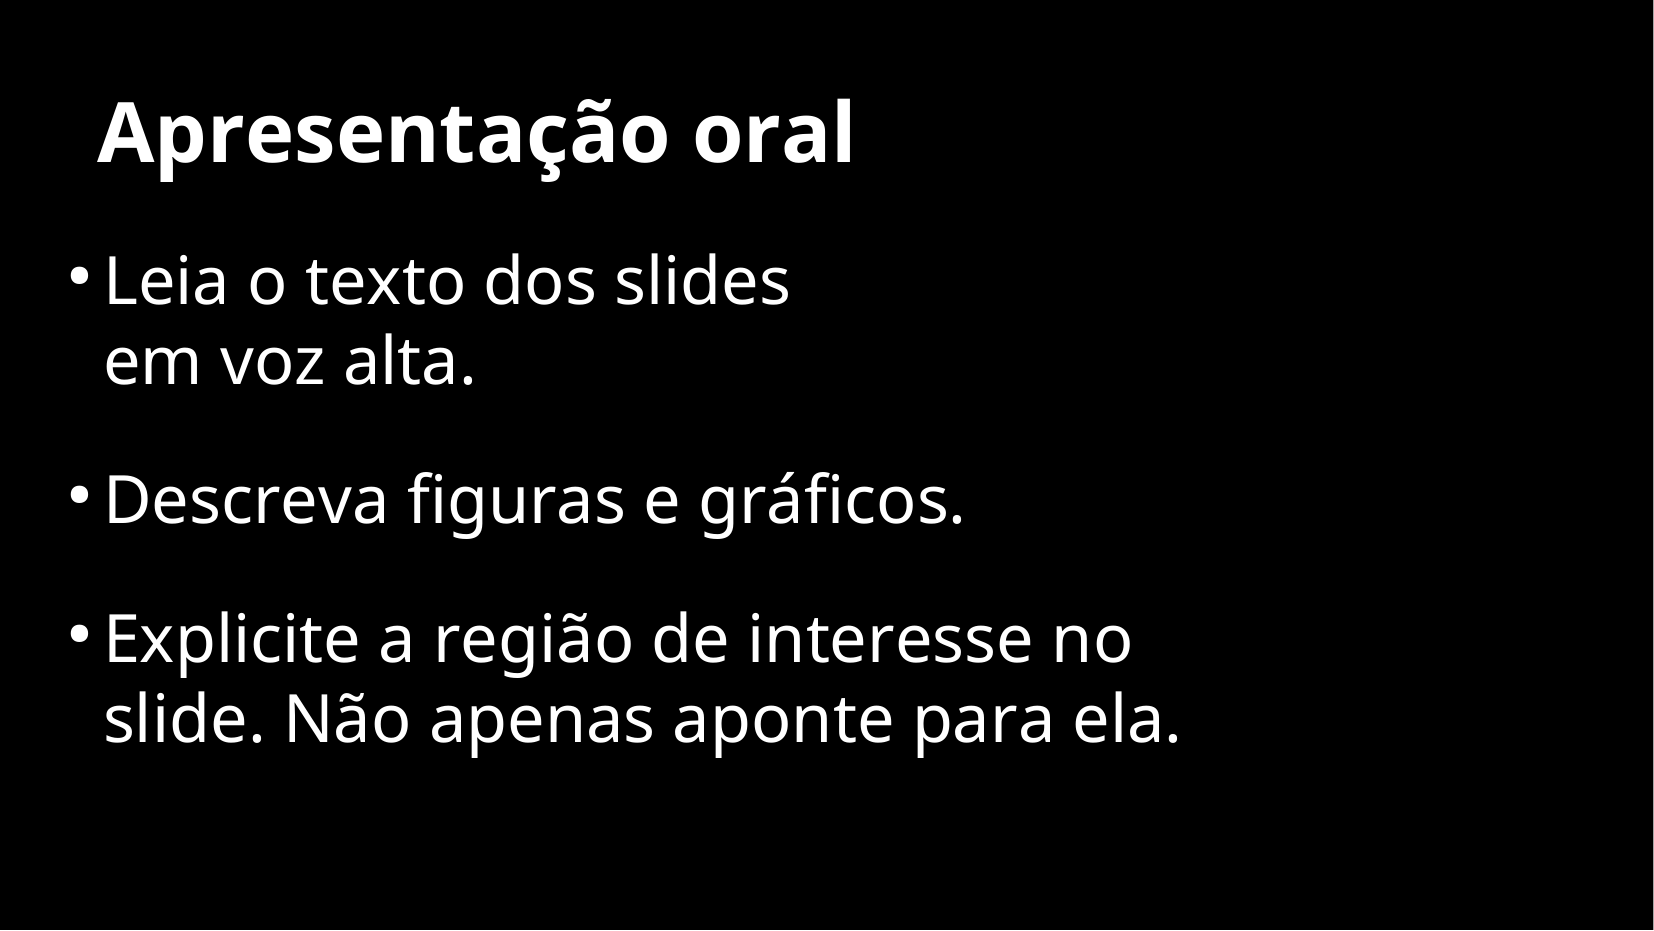

Apresentação oral
Leia o texto dos slides
em voz alta.
Descreva figuras e gráficos.
Explicite a região de interesse no
slide. Não apenas aponte para ela.